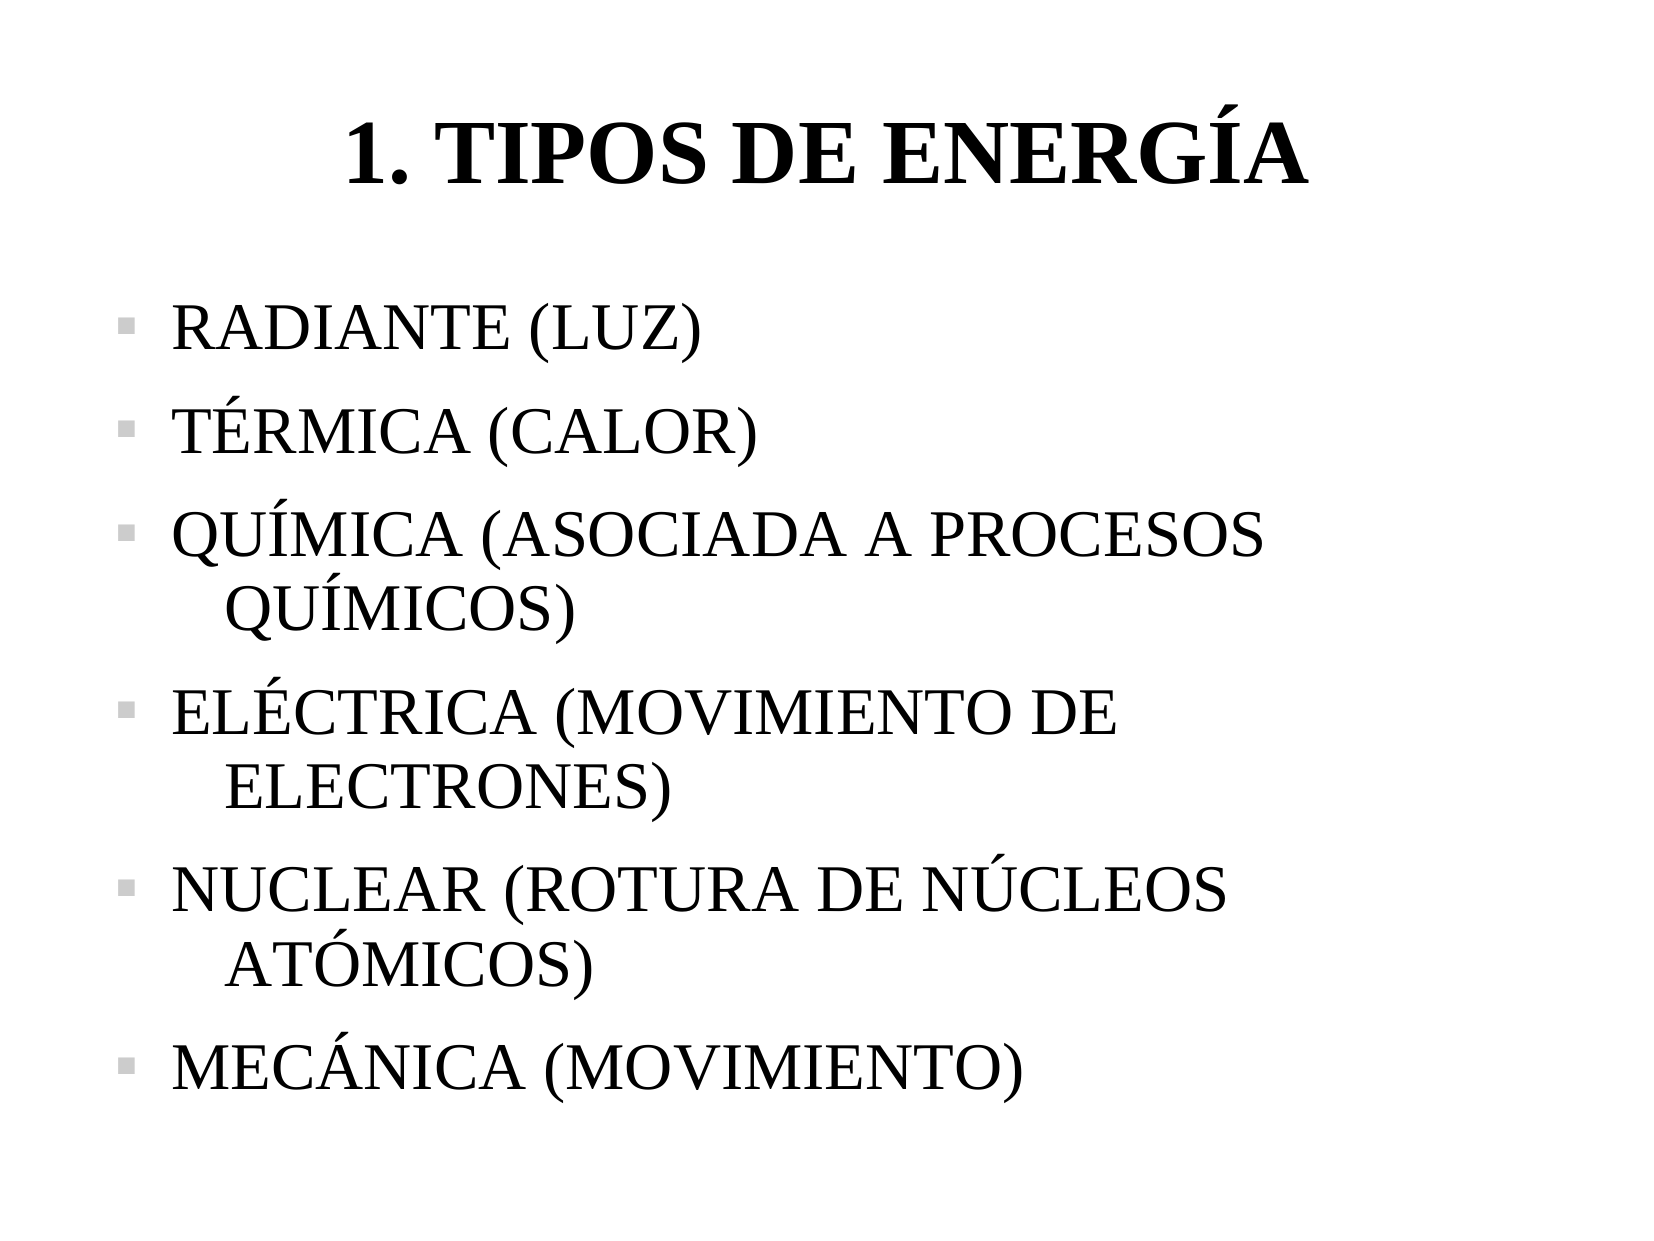

# 1. TIPOS DE ENERGÍA
RADIANTE (LUZ)
TÉRMICA (CALOR)
QUÍMICA (ASOCIADA A PROCESOS QUÍMICOS)
ELÉCTRICA (MOVIMIENTO DE ELECTRONES)
NUCLEAR (ROTURA DE NÚCLEOS ATÓMICOS)
MECÁNICA (MOVIMIENTO)